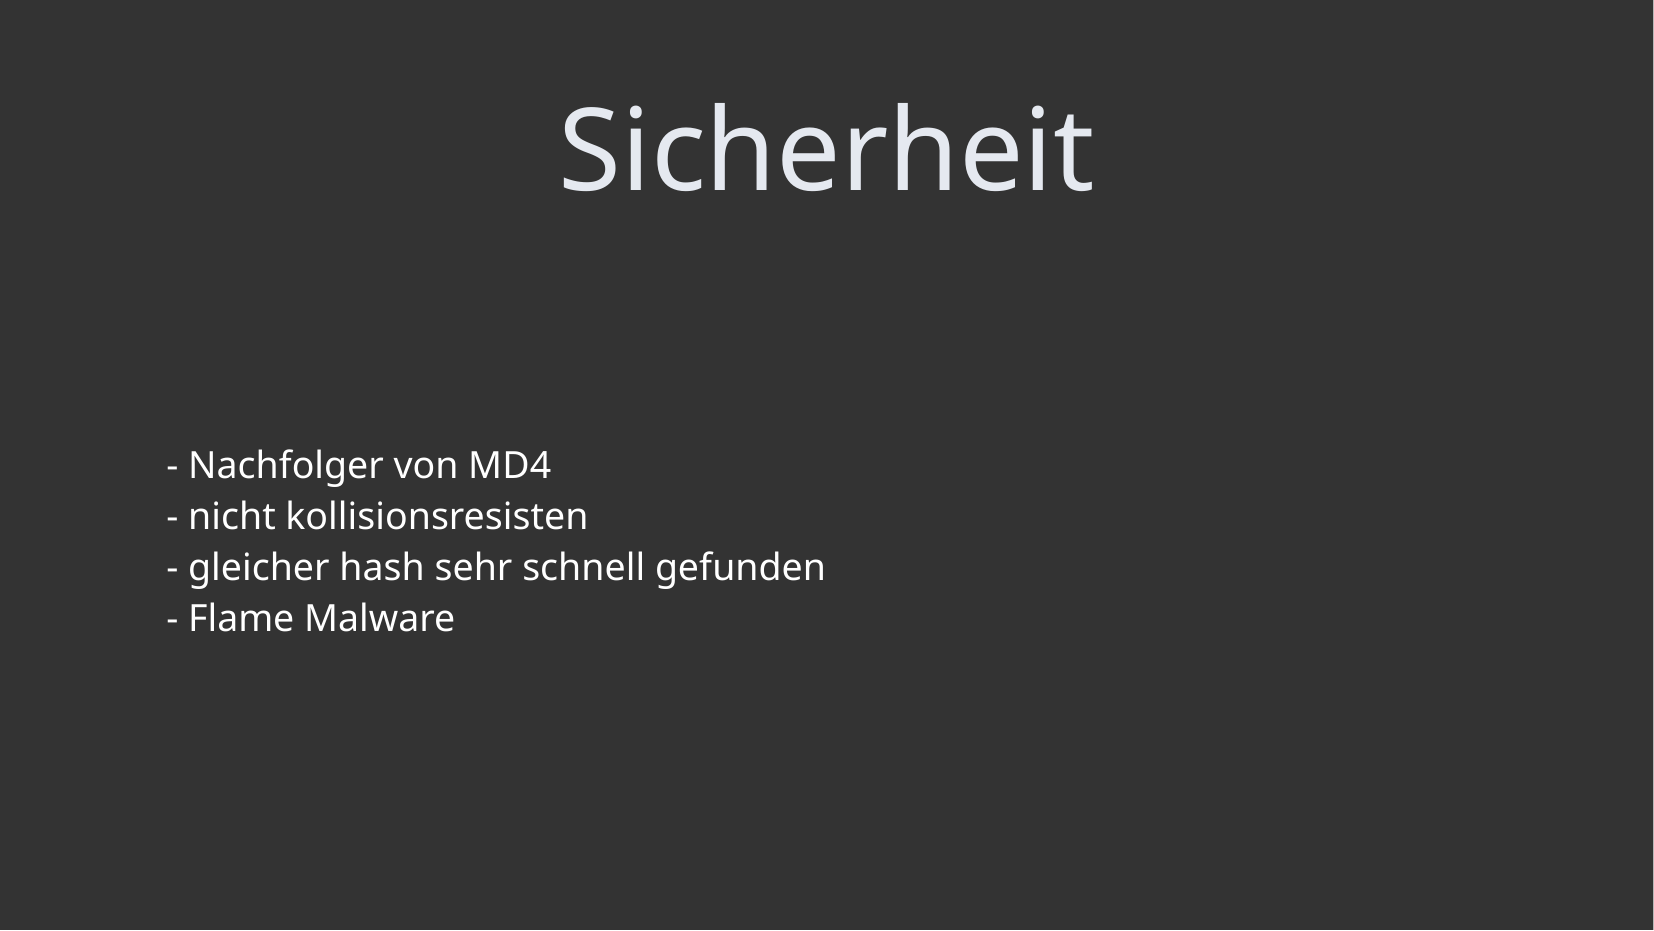

Sicherheit
- Nachfolger von MD4
- nicht kollisionsresisten
- gleicher hash sehr schnell gefunden
- Flame Malware